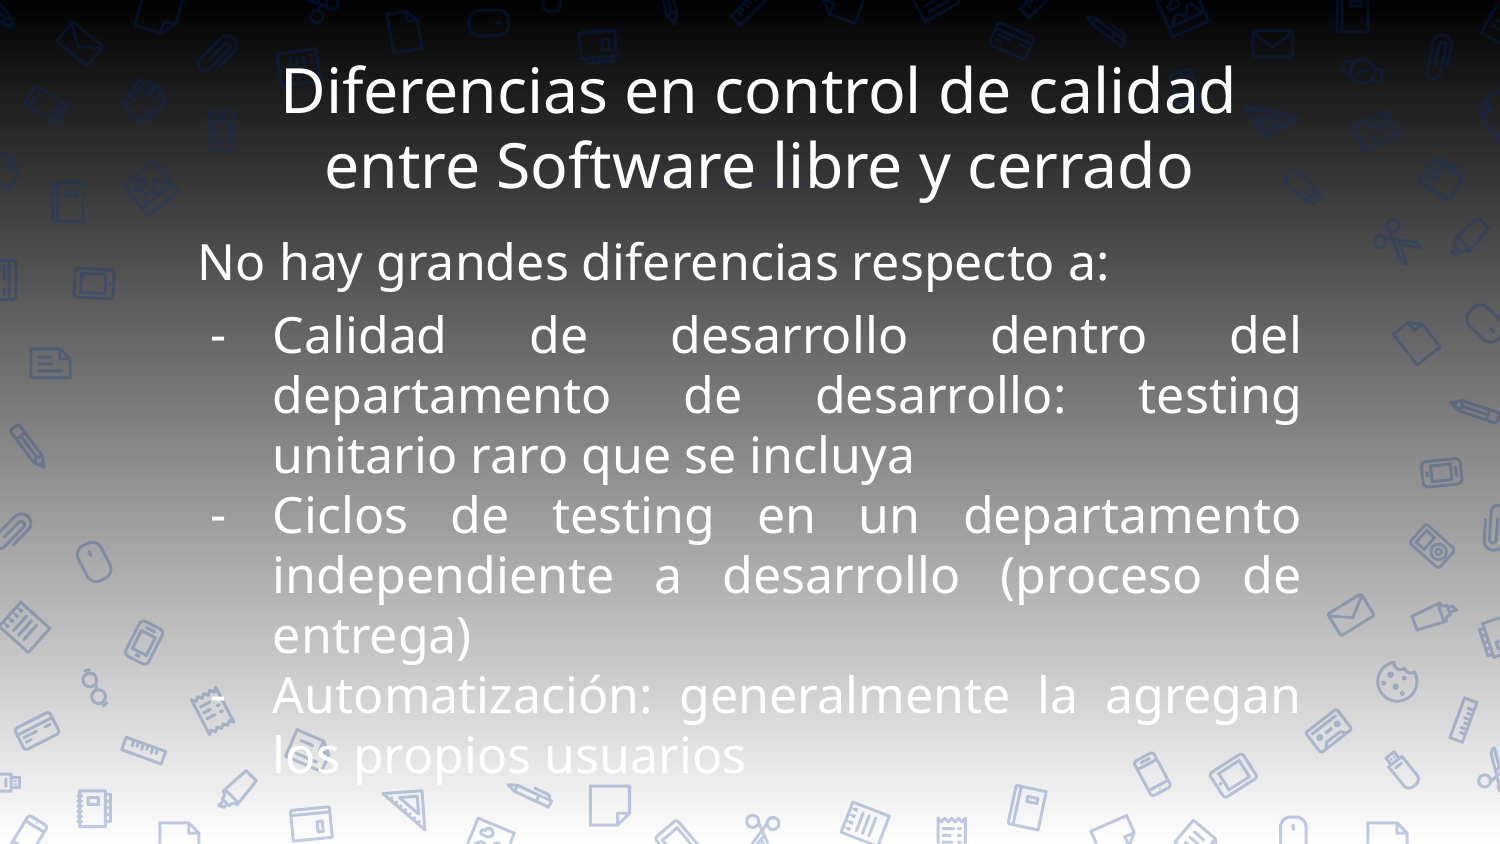

# Diferencias en control de calidad entre Software libre y cerrado
No hay grandes diferencias respecto a:
Calidad de desarrollo dentro del departamento de desarrollo: testing unitario raro que se incluya
Ciclos de testing en un departamento independiente a desarrollo (proceso de entrega)
Automatización: generalmente la agregan los propios usuarios